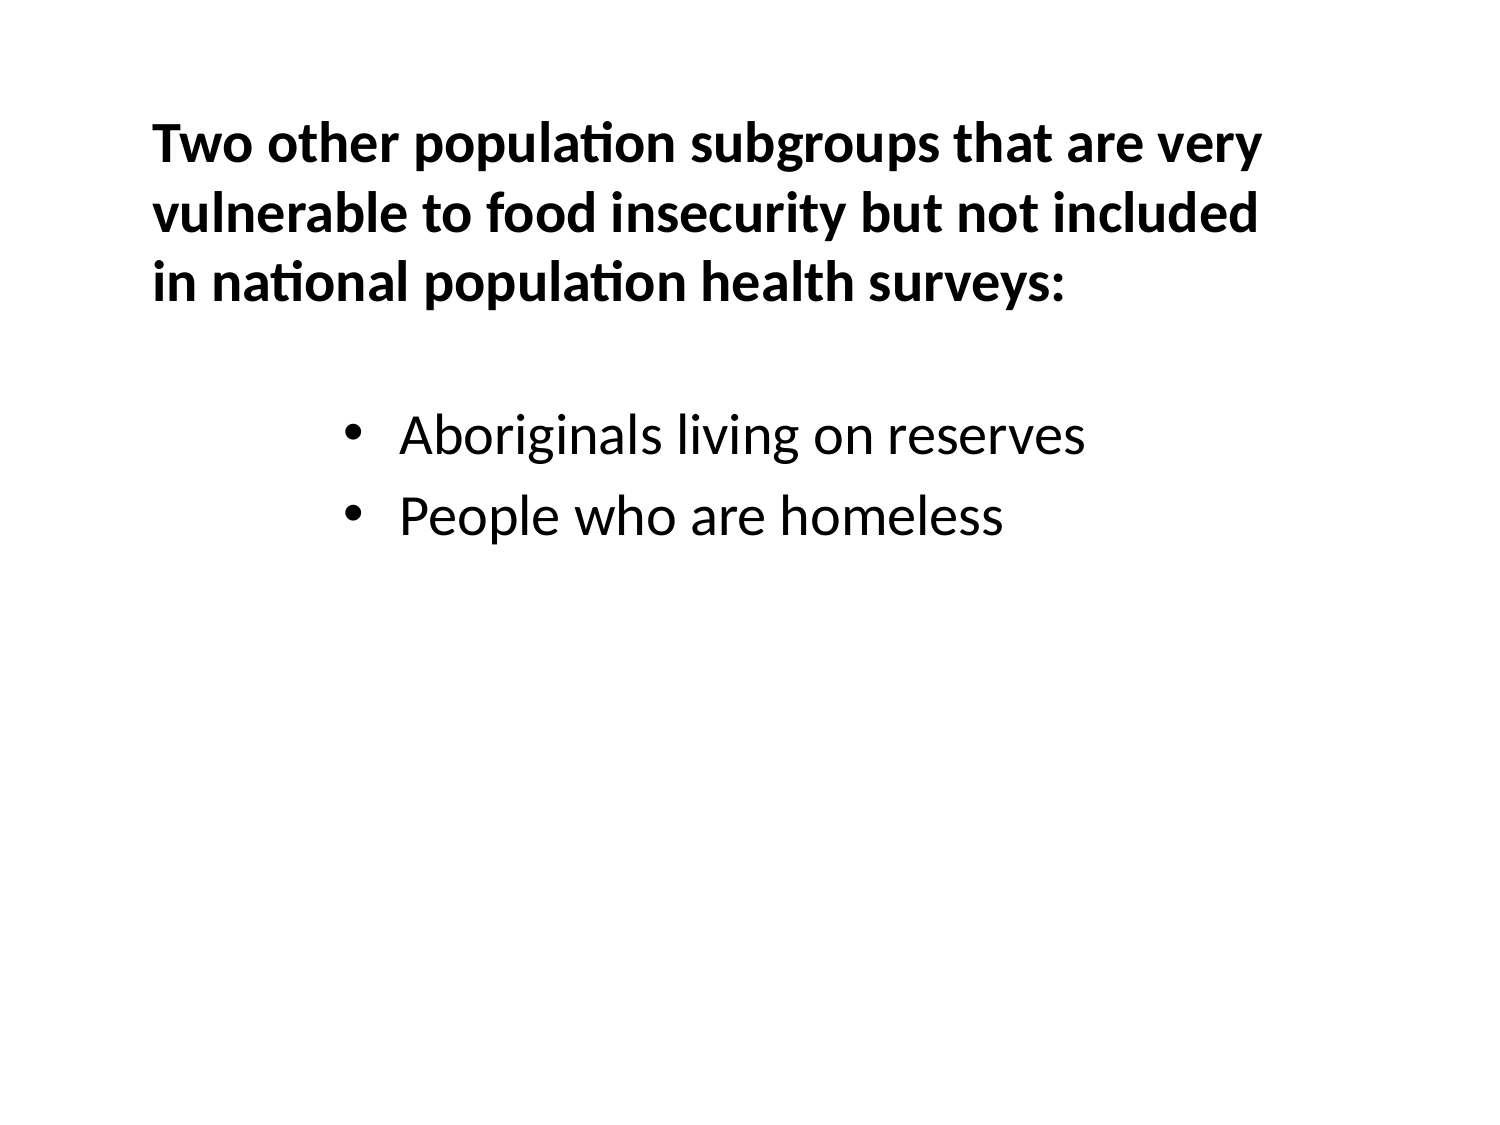

# Two other population subgroups that are very vulnerable to food insecurity but not included in national population health surveys:
Aboriginals living on reserves
People who are homeless